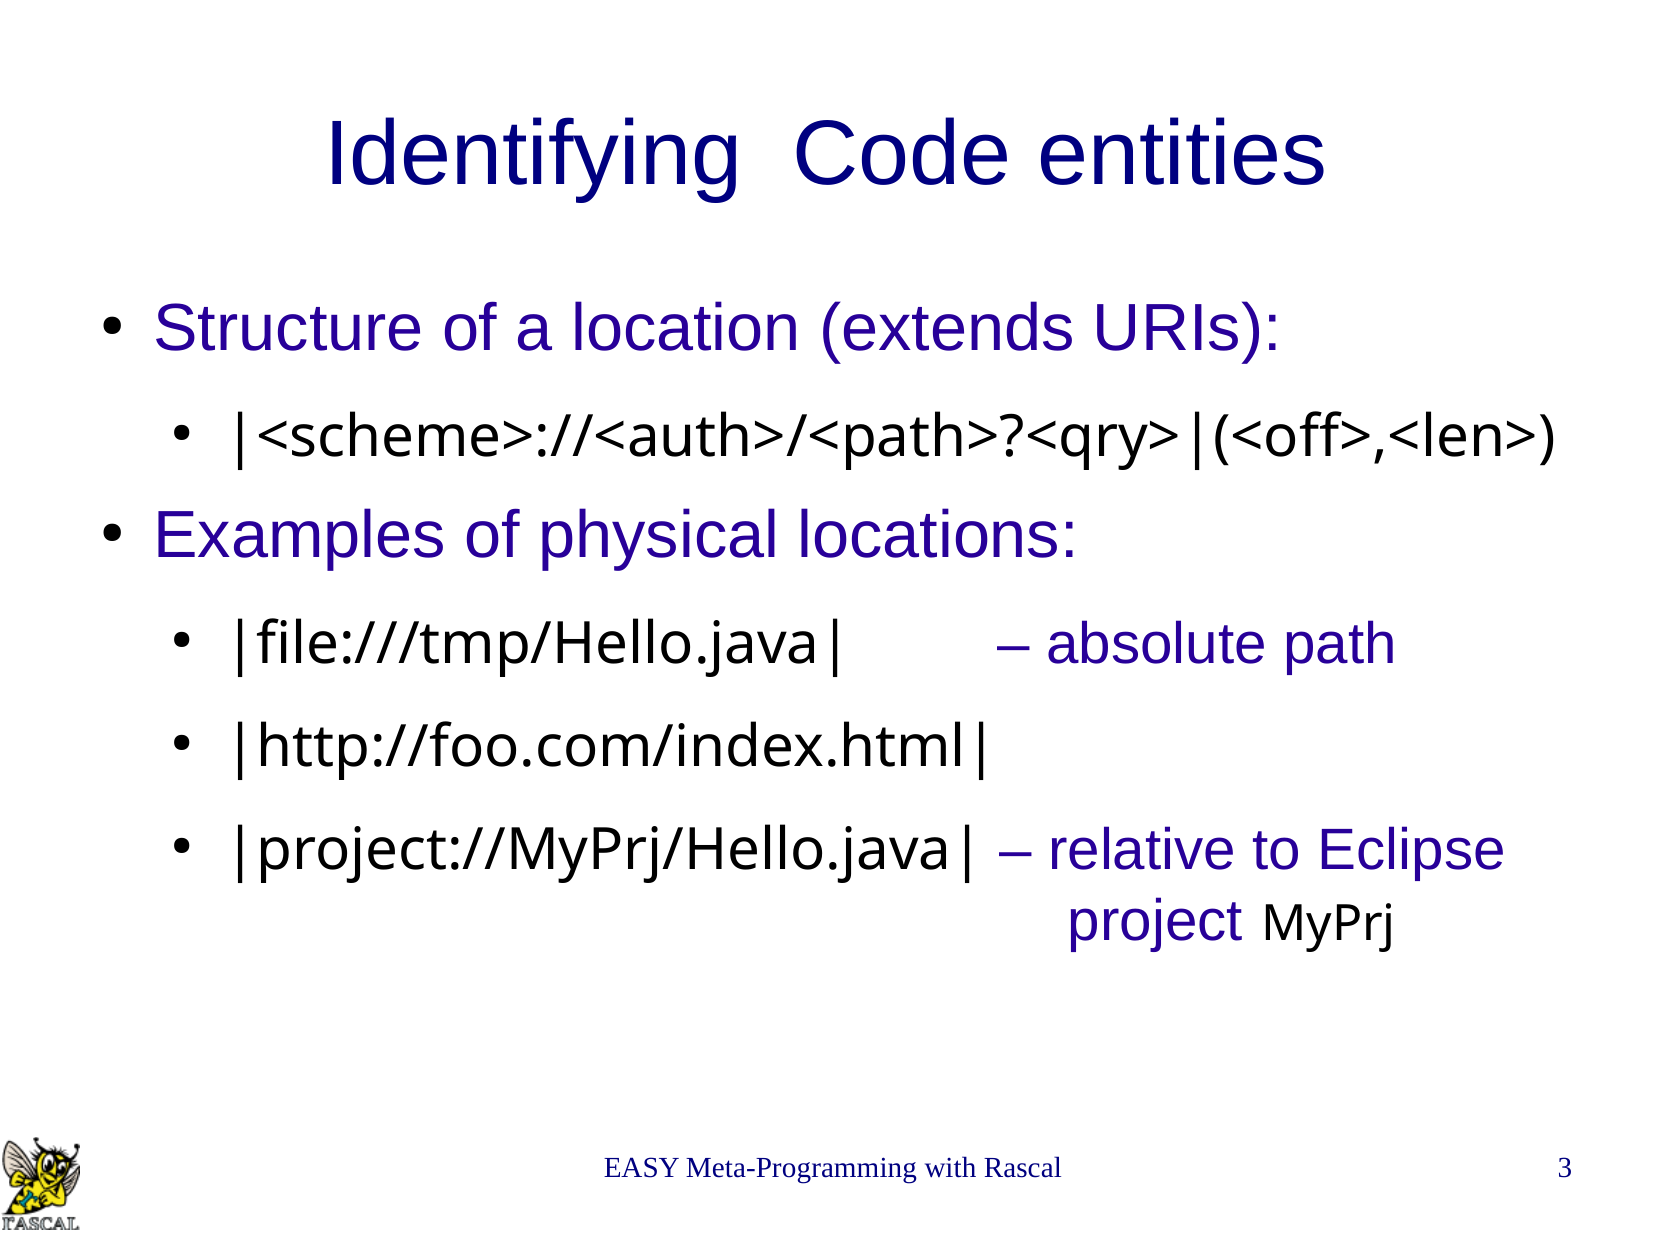

# Identifying Code entities
Structure of a location (extends URIs):
|<scheme>://<auth>/<path>?<qry>|(<off>,<len>)
Examples of physical locations:
|file:///tmp/Hello.java| – absolute path
|http://foo.com/index.html|
|project://MyPrj/Hello.java| – relative to Eclipse project MyPrj
3